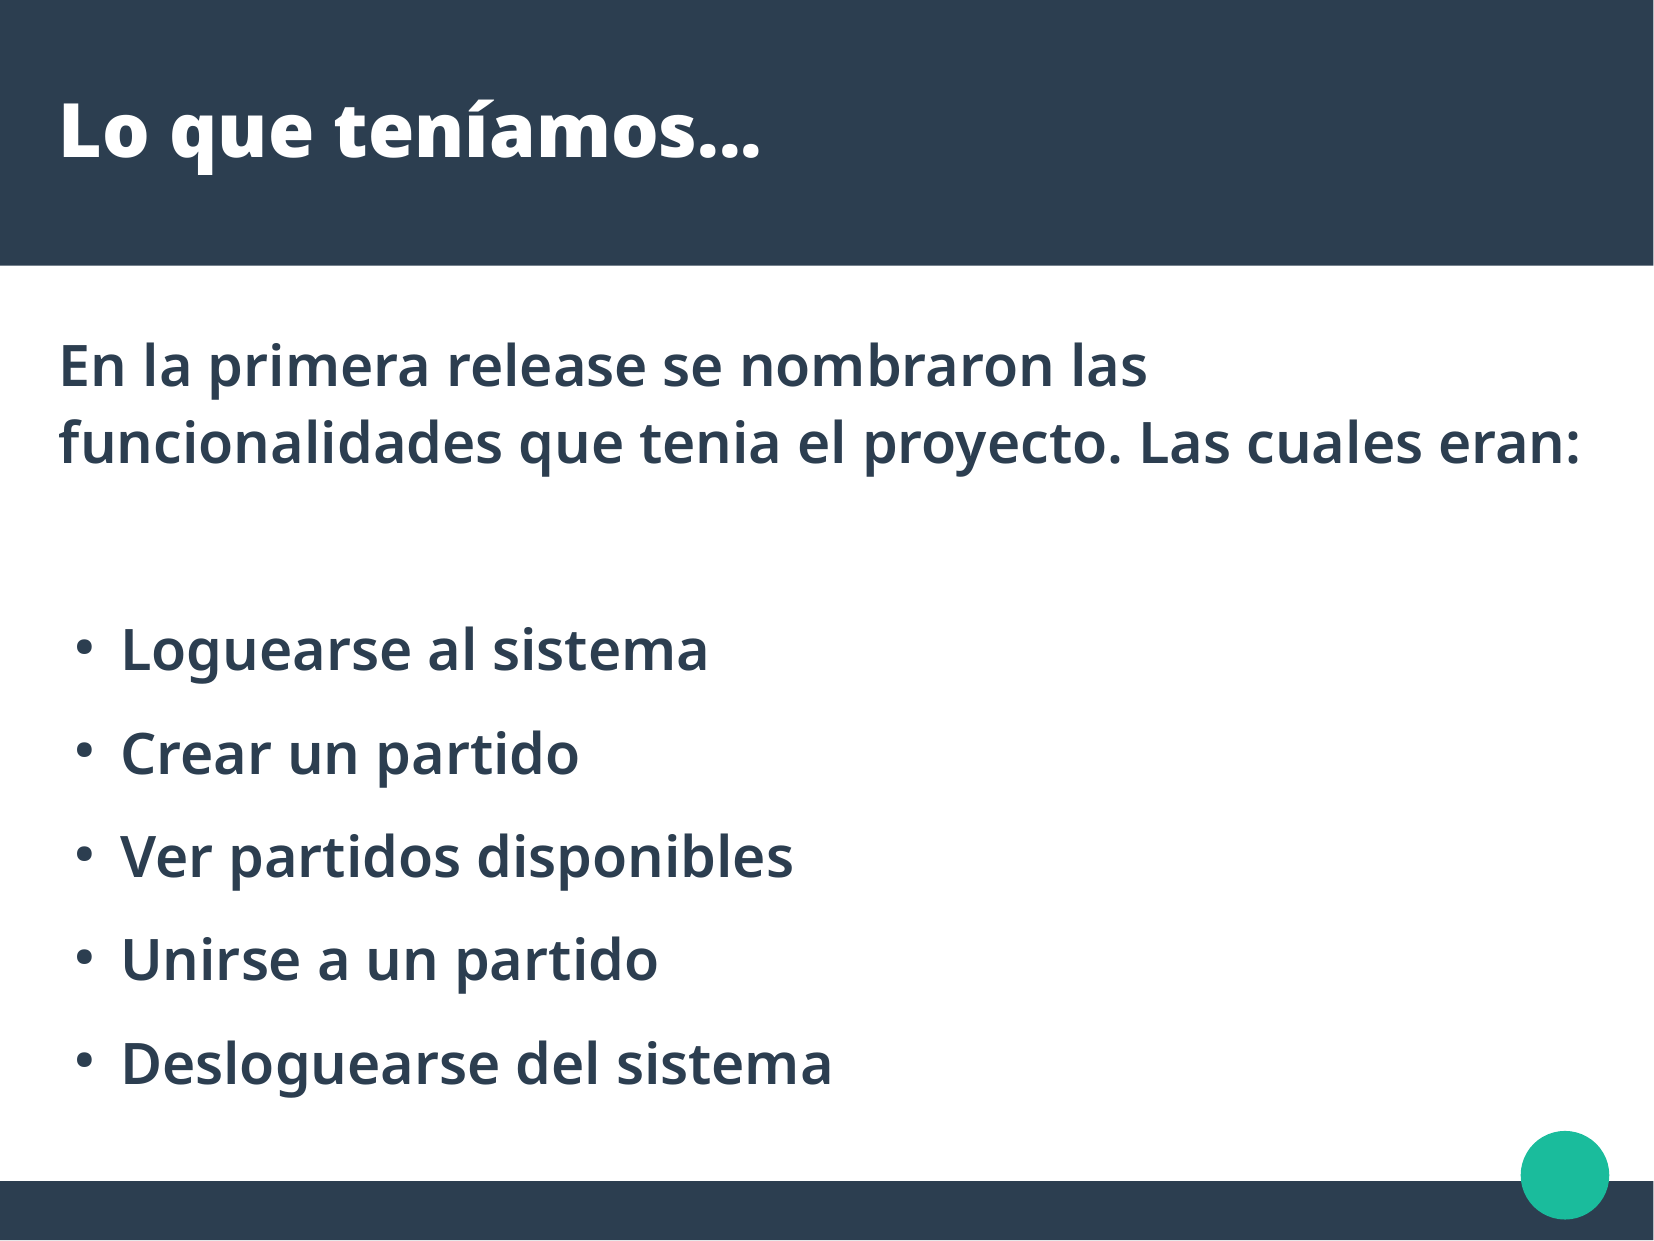

# Lo que teníamos...
En la primera release se nombraron las funcionalidades que tenia el proyecto. Las cuales eran:
Loguearse al sistema
Crear un partido
Ver partidos disponibles
Unirse a un partido
Desloguearse del sistema